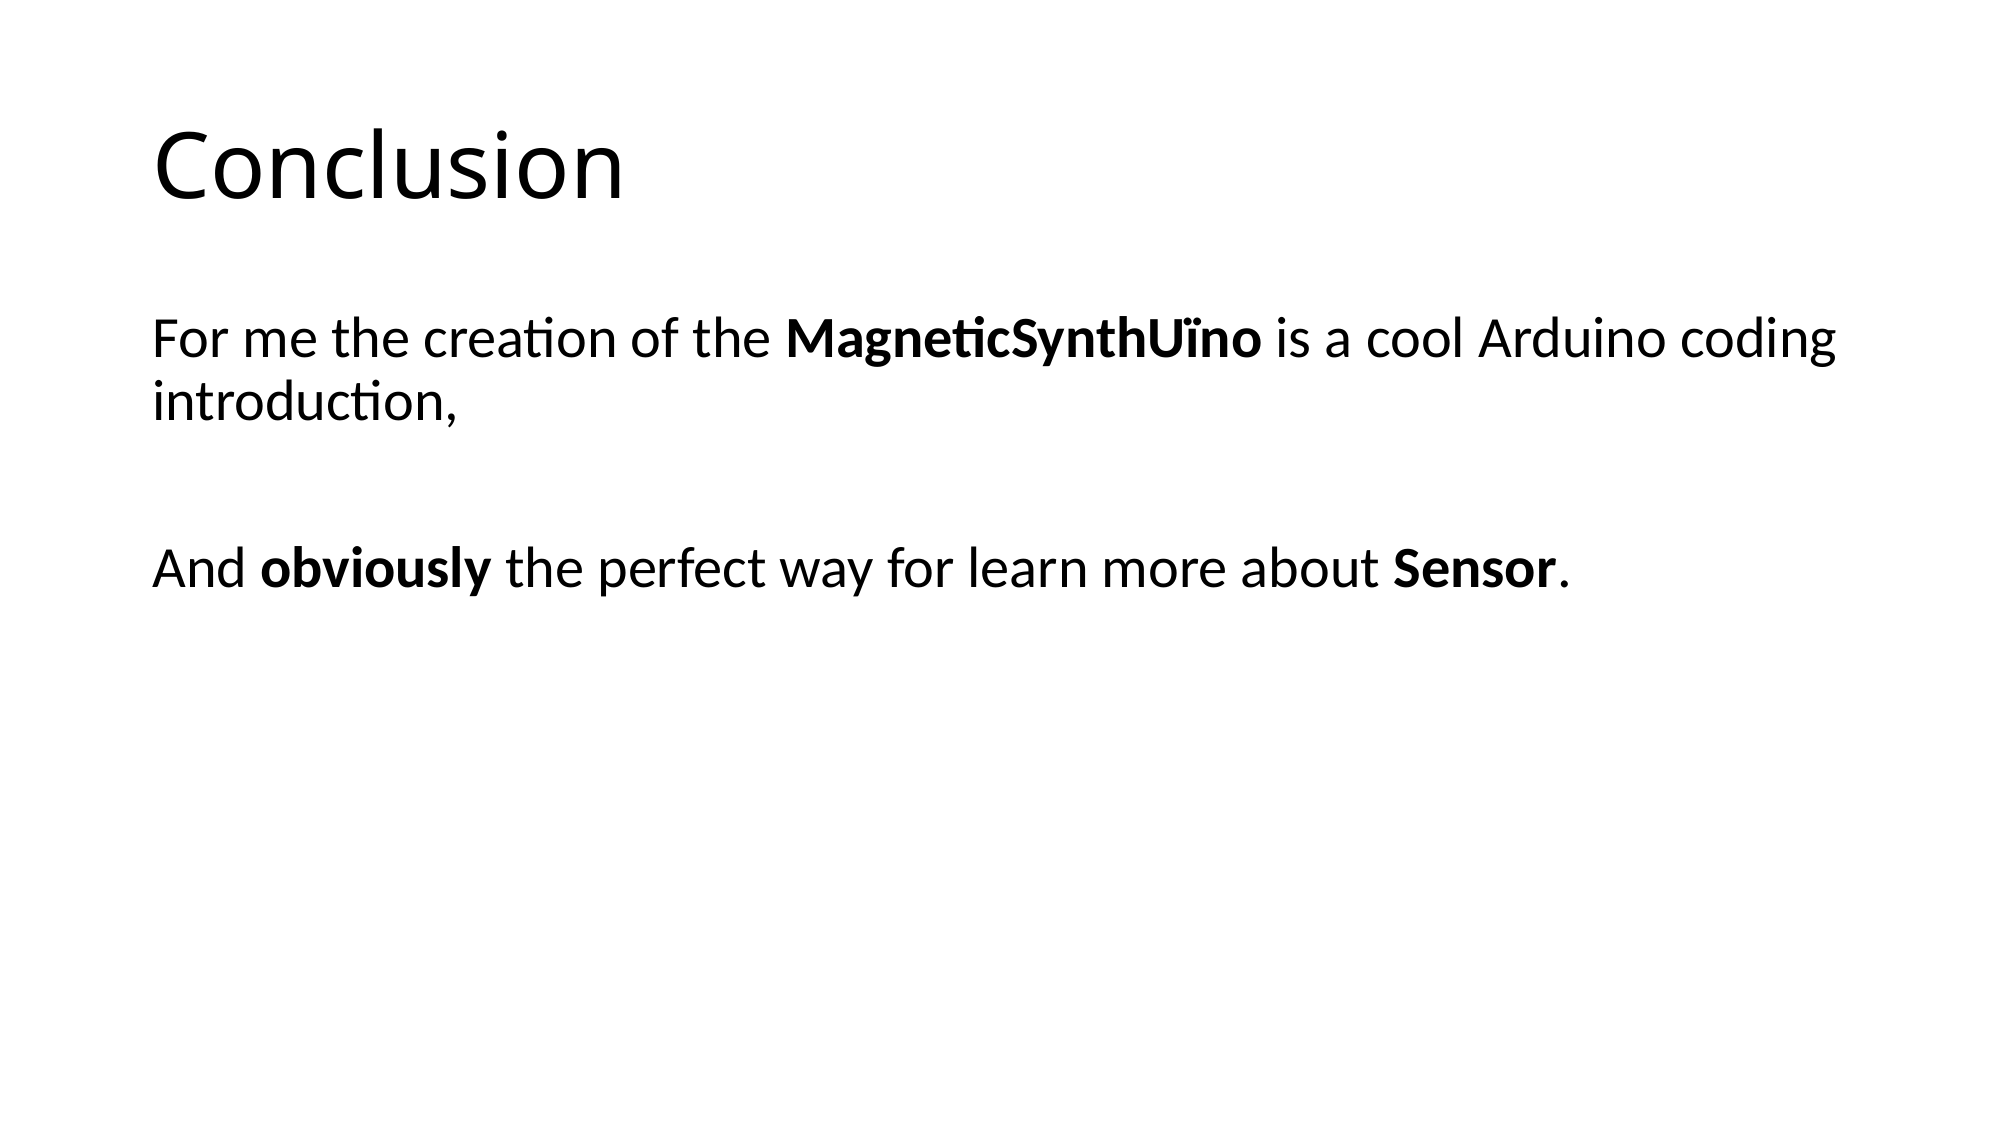

# Conclusion
For me the creation of the MagneticSynthUïno is a cool Arduino coding introduction,
And obviously the perfect way for learn more about Sensor.